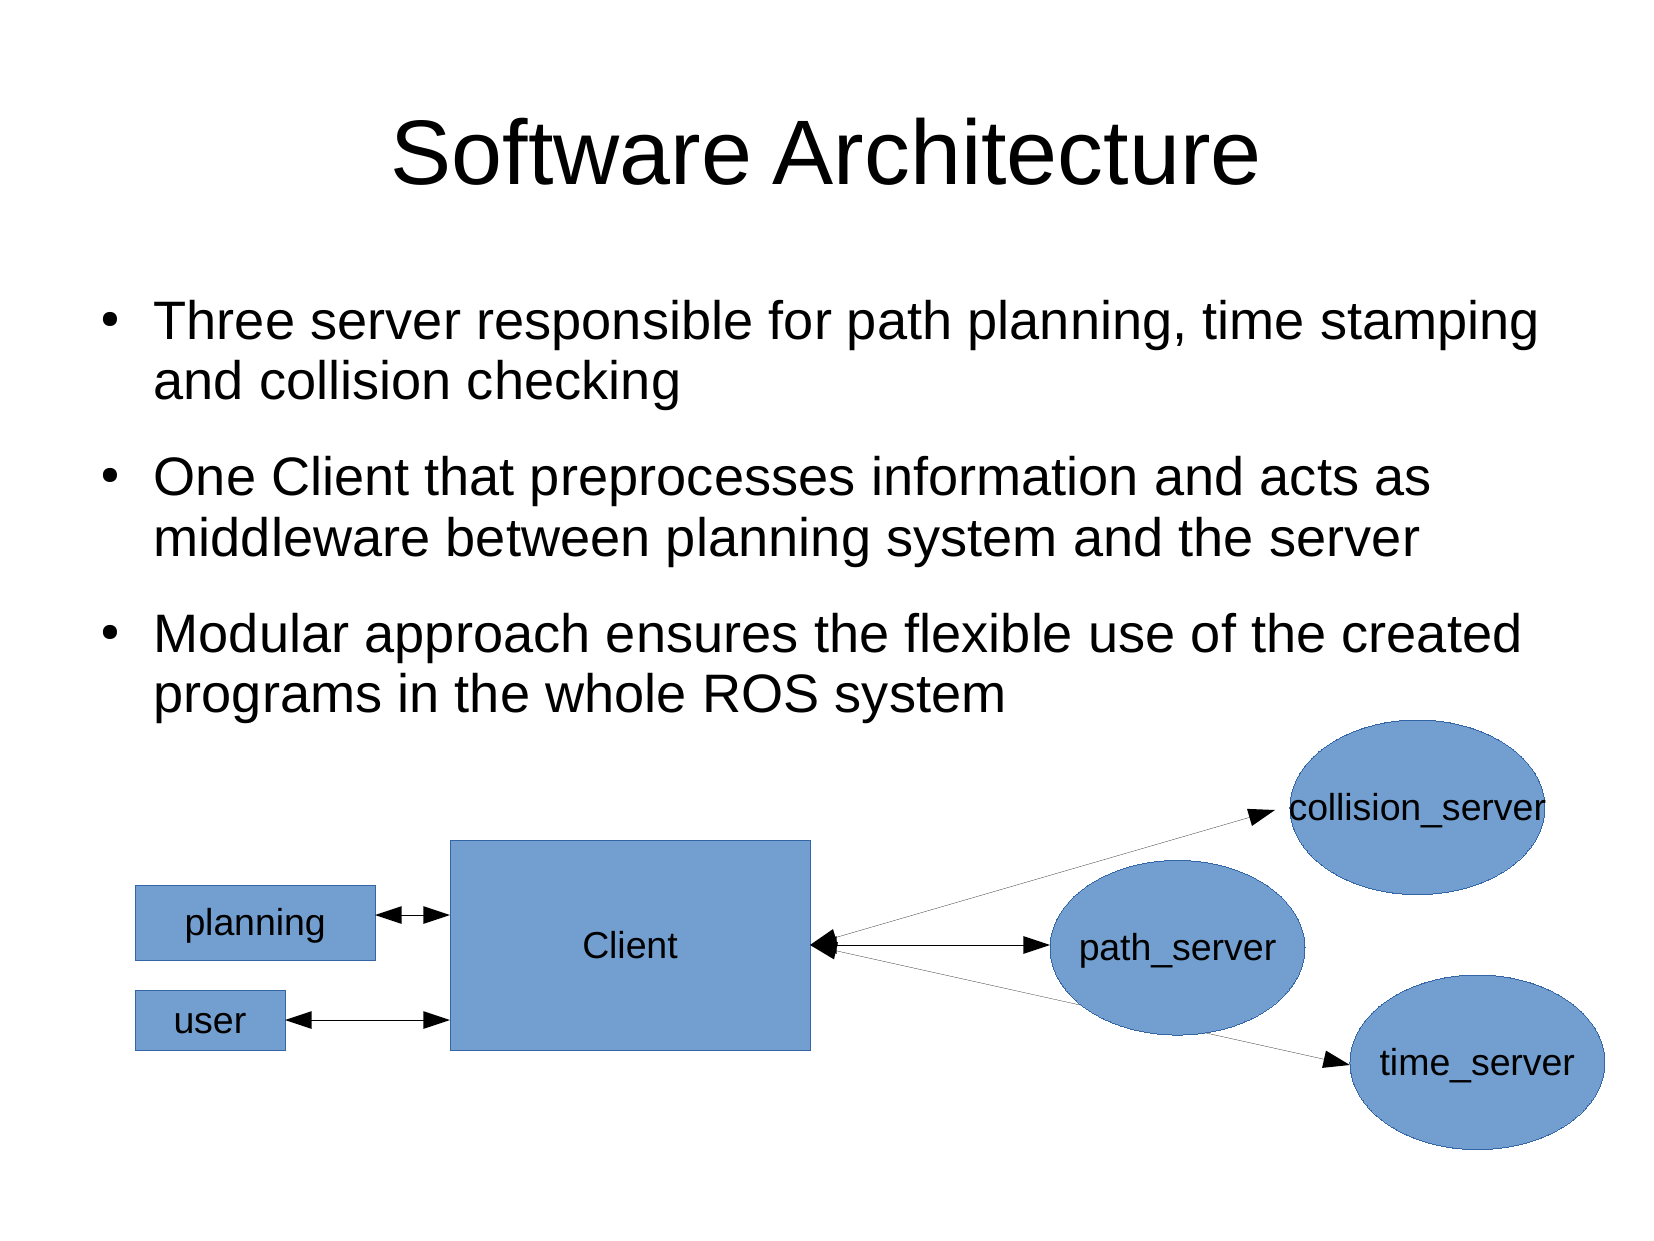

# Software Architecture
Three server responsible for path planning, time stamping and collision checking
One Client that preprocesses information and acts as middleware between planning system and the server
Modular approach ensures the flexible use of the created programs in the whole ROS system
collision_server
Client
path_server
planning
time_server
user